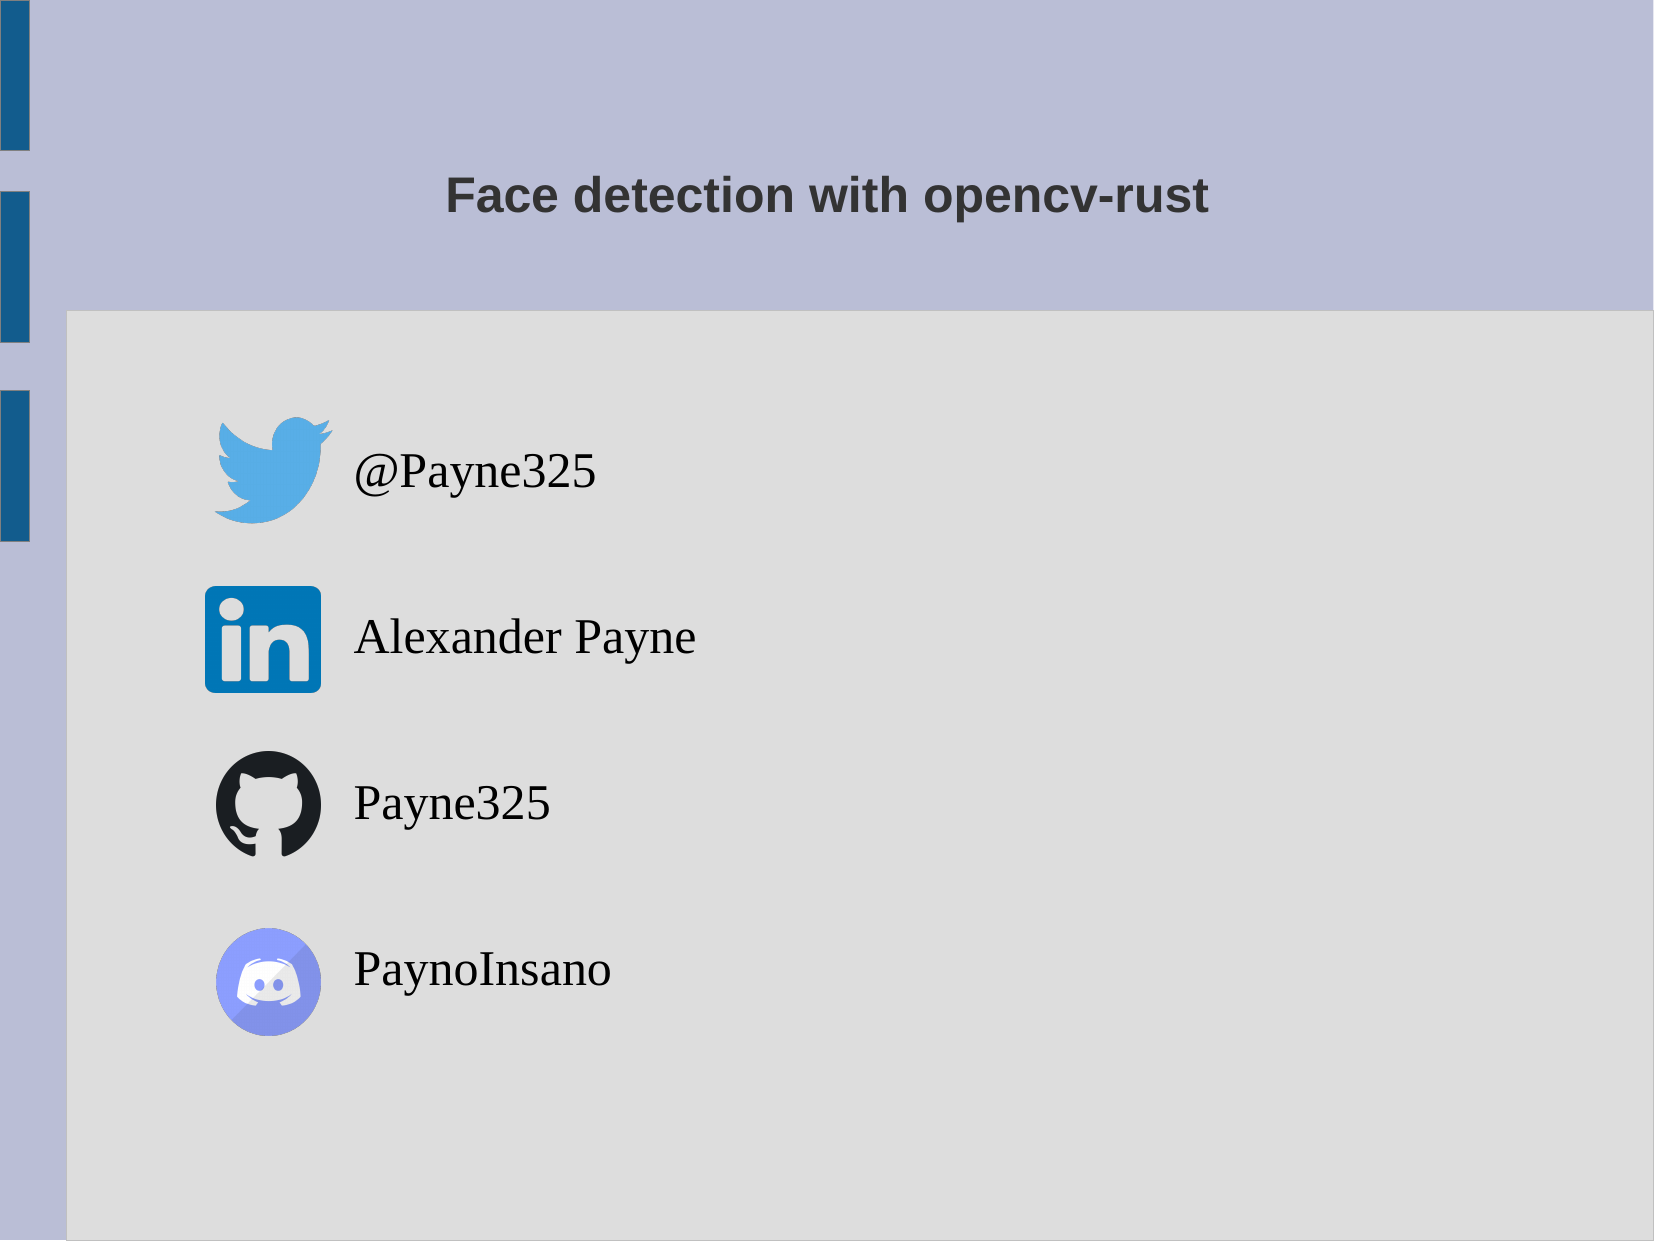

# Face detection with opencv-rust
	 	@Payne325
	 	Alexander Payne
		Payne325
	 	PaynoInsano